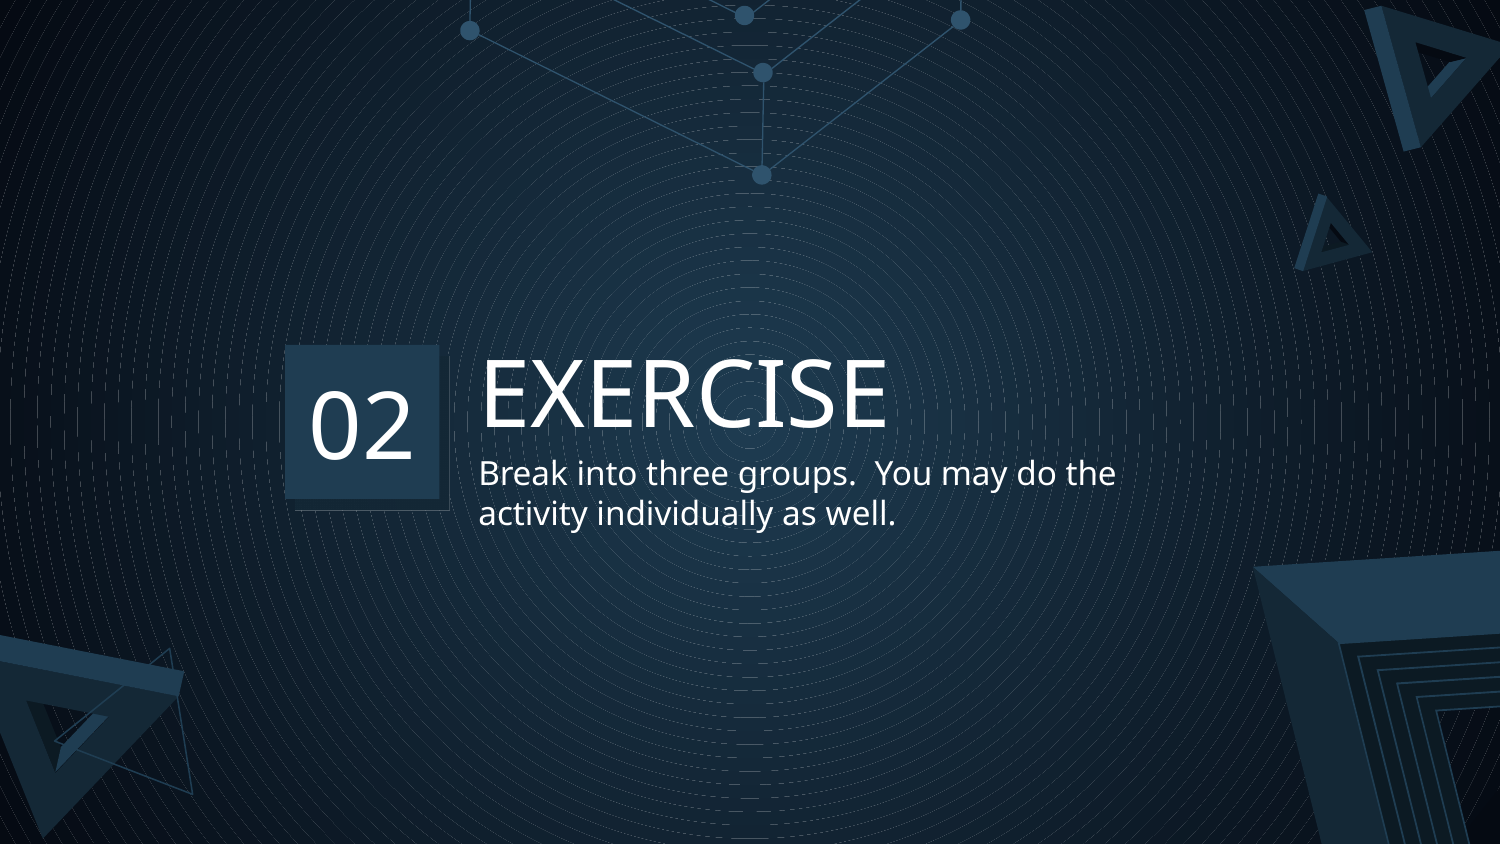

# EXERCISE
02
Break into three groups. You may do the activity individually as well.